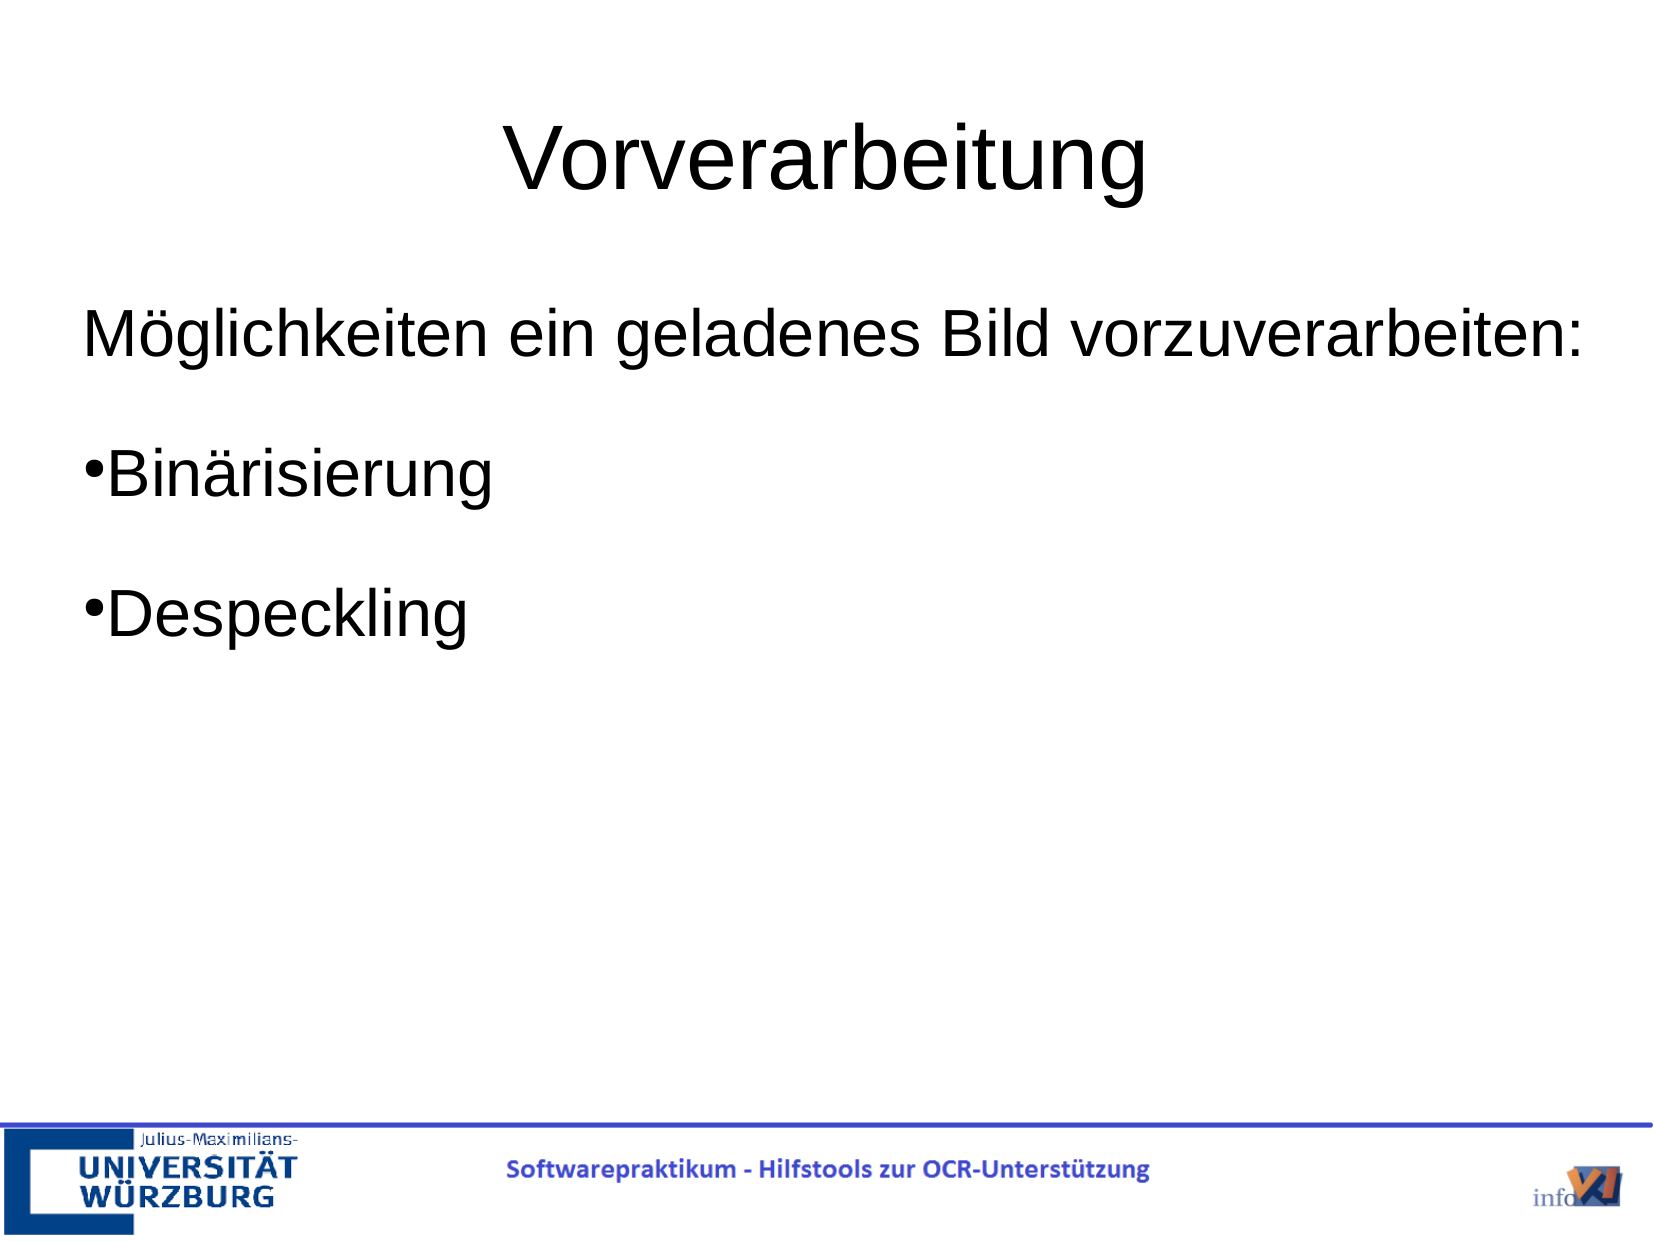

# Vorverarbeitung
Möglichkeiten ein geladenes Bild vorzuverarbeiten:
Binärisierung
Despeckling